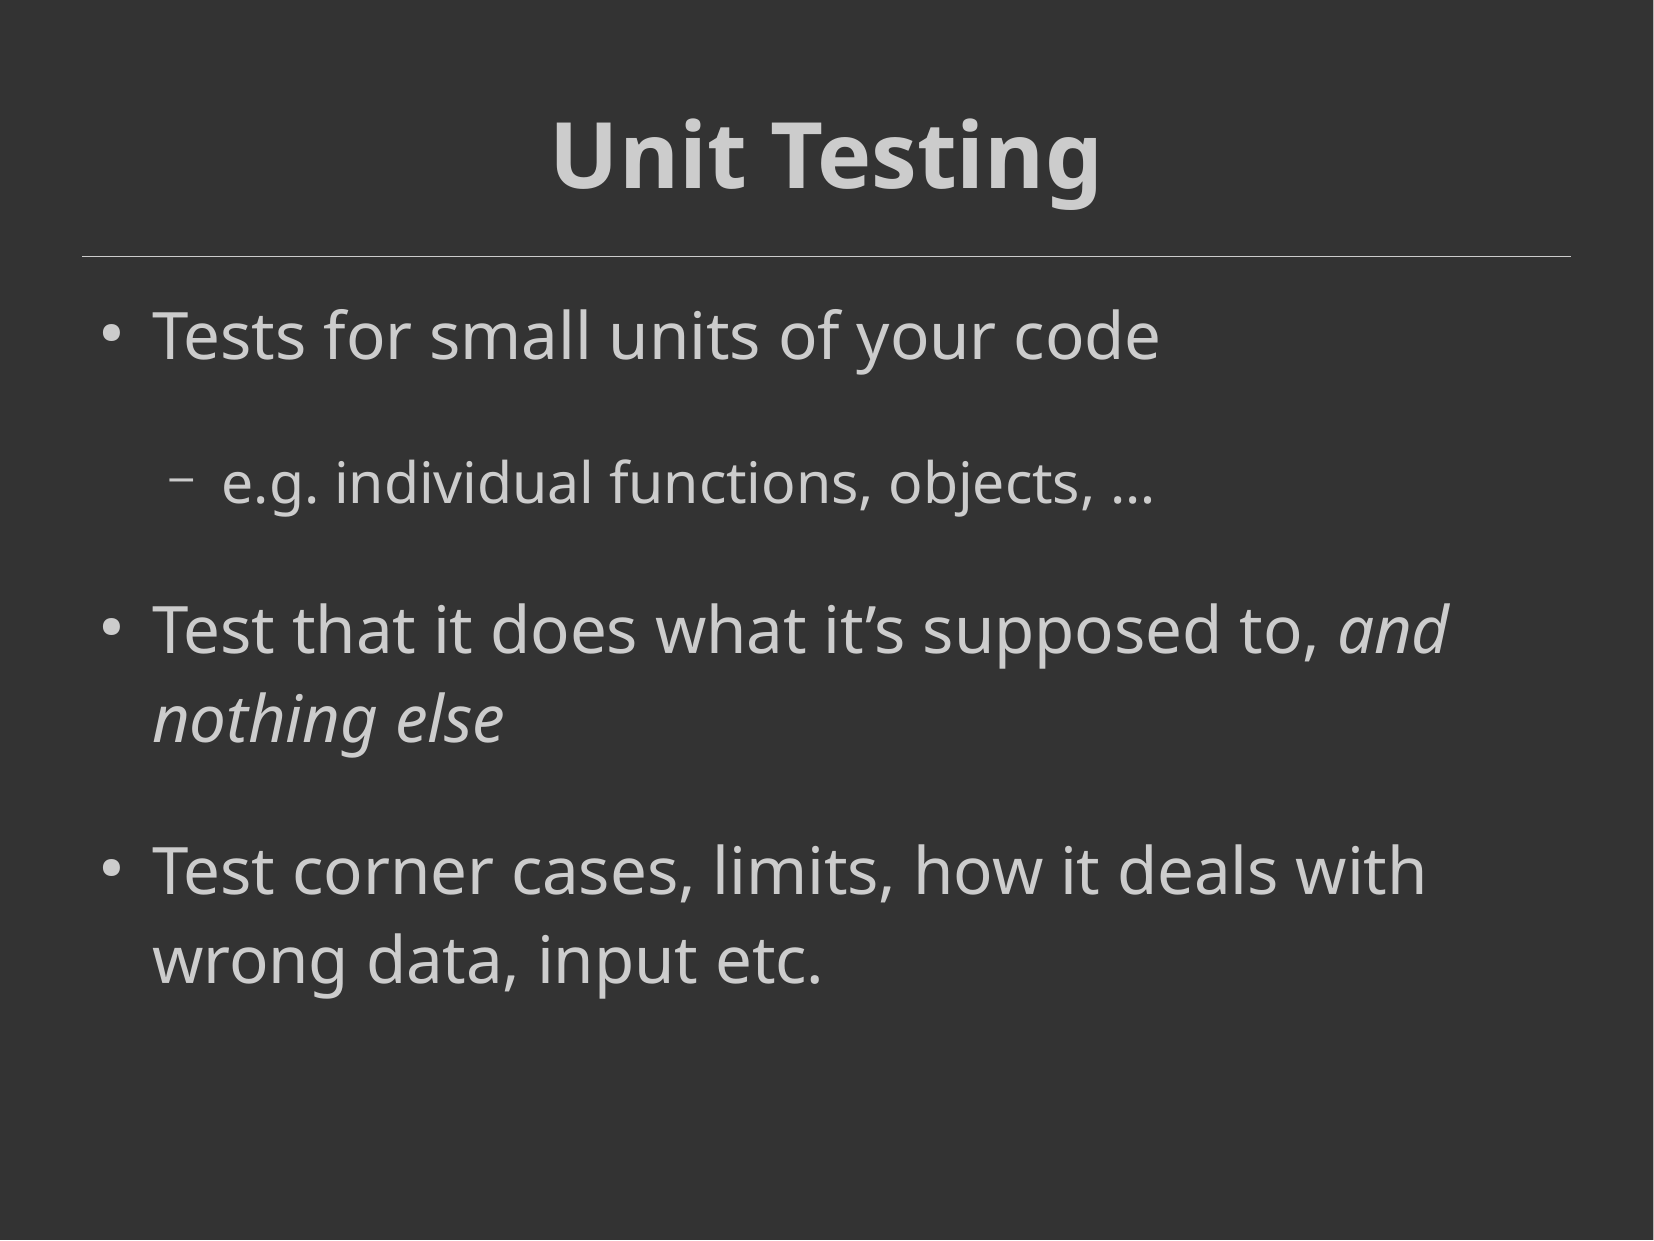

# Unit Testing
Tests for small units of your code
e.g. individual functions, objects, …
Test that it does what it’s supposed to, and nothing else
Test corner cases, limits, how it deals with wrong data, input etc.